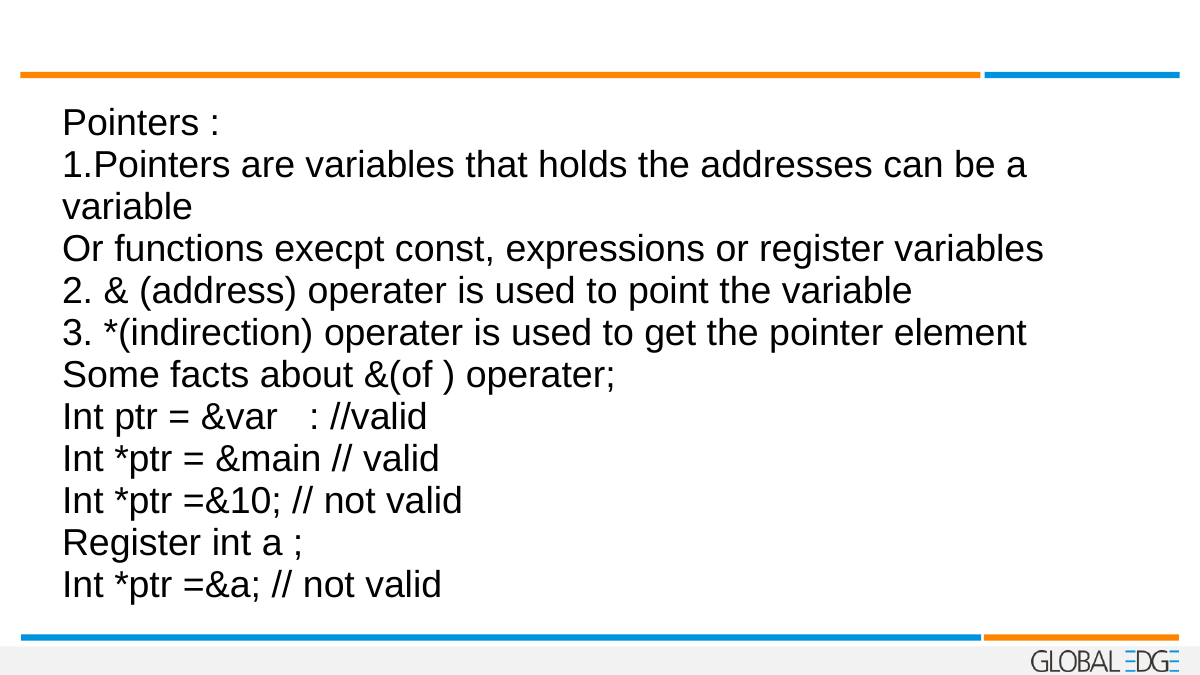

Pointers :
1.Pointers are variables that holds the addresses can be a variable
Or functions execpt const, expressions or register variables
2. & (address) operater is used to point the variable
3. *(indirection) operater is used to get the pointer element
Some facts about &(of ) operater;
Int ptr = &var : //valid
Int *ptr = &main // valid
Int *ptr =&10; // not valid
Register int a ;
Int *ptr =&a; // not valid